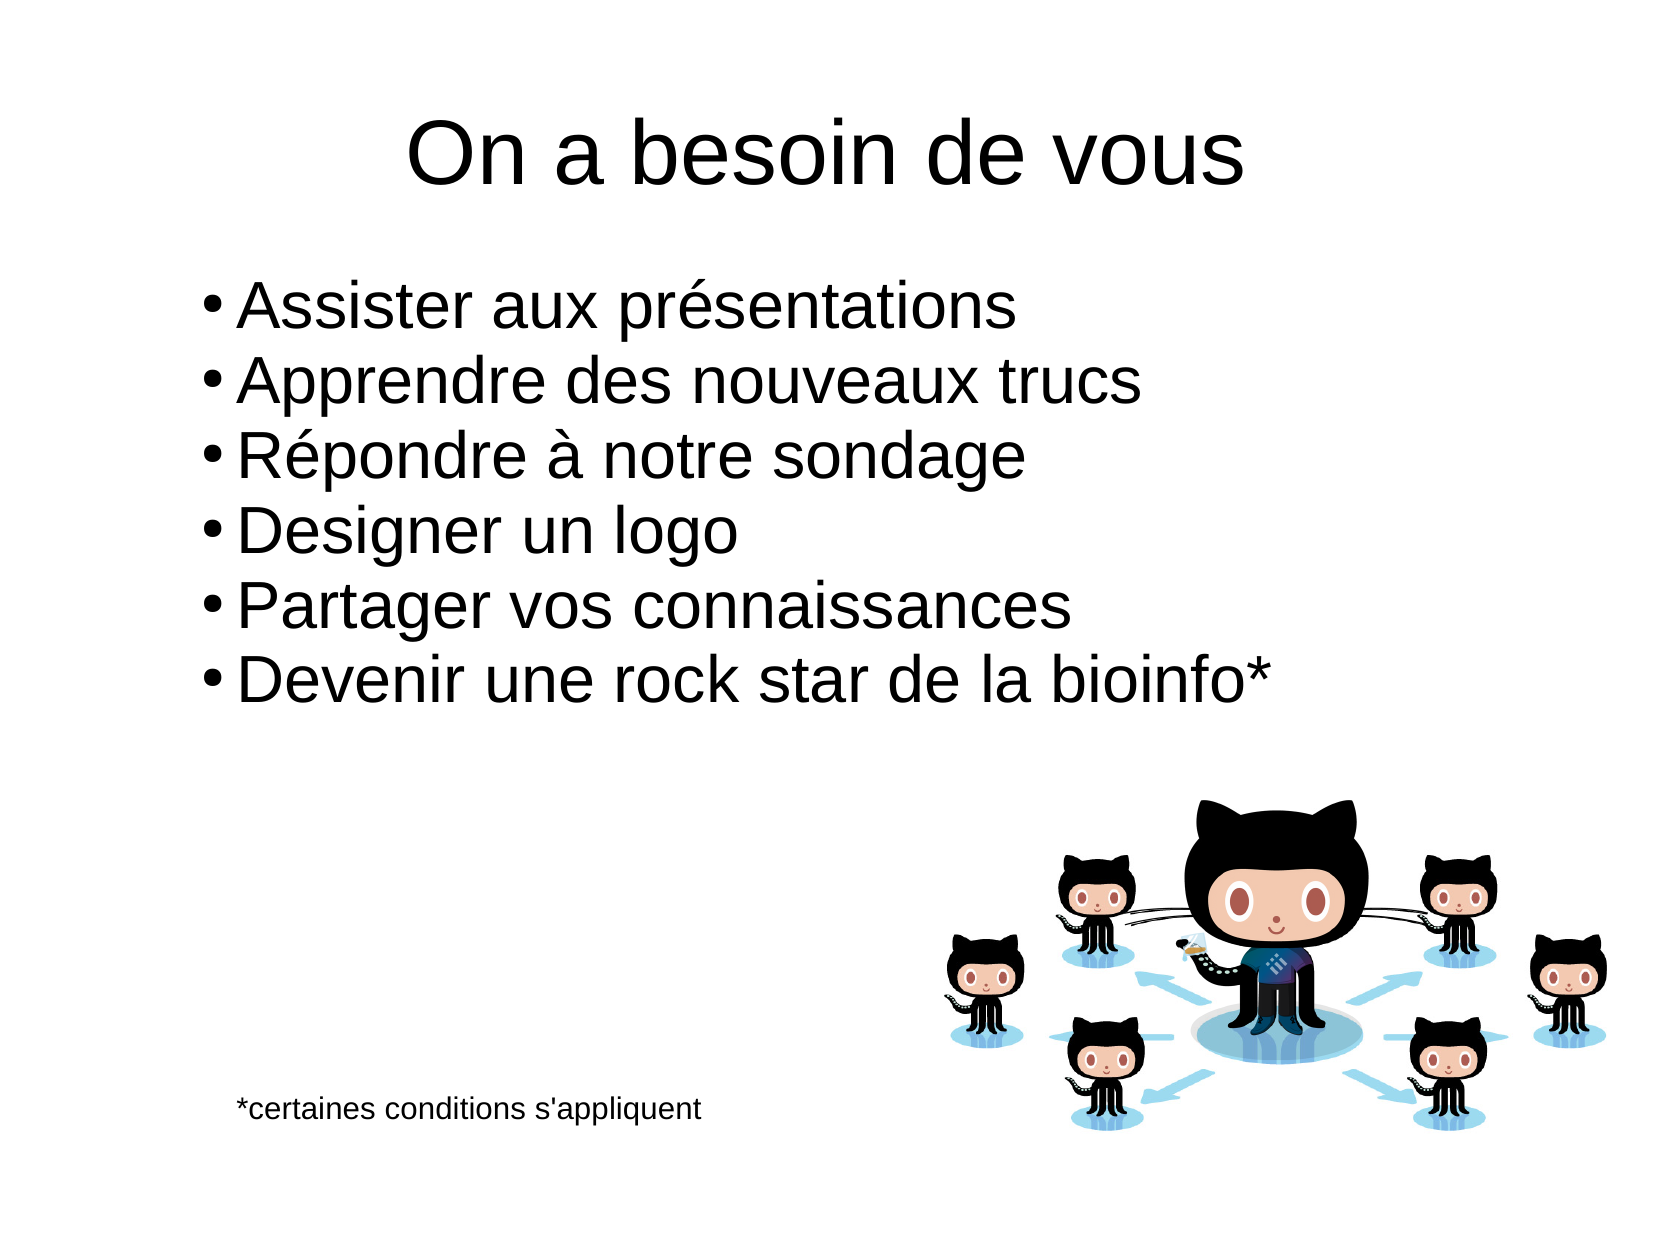

# On a besoin de vous
Assister aux présentations
Apprendre des nouveaux trucs
Répondre à notre sondage
Designer un logo
Partager vos connaissances
Devenir une rock star de la bioinfo*
*certaines conditions s'appliquent